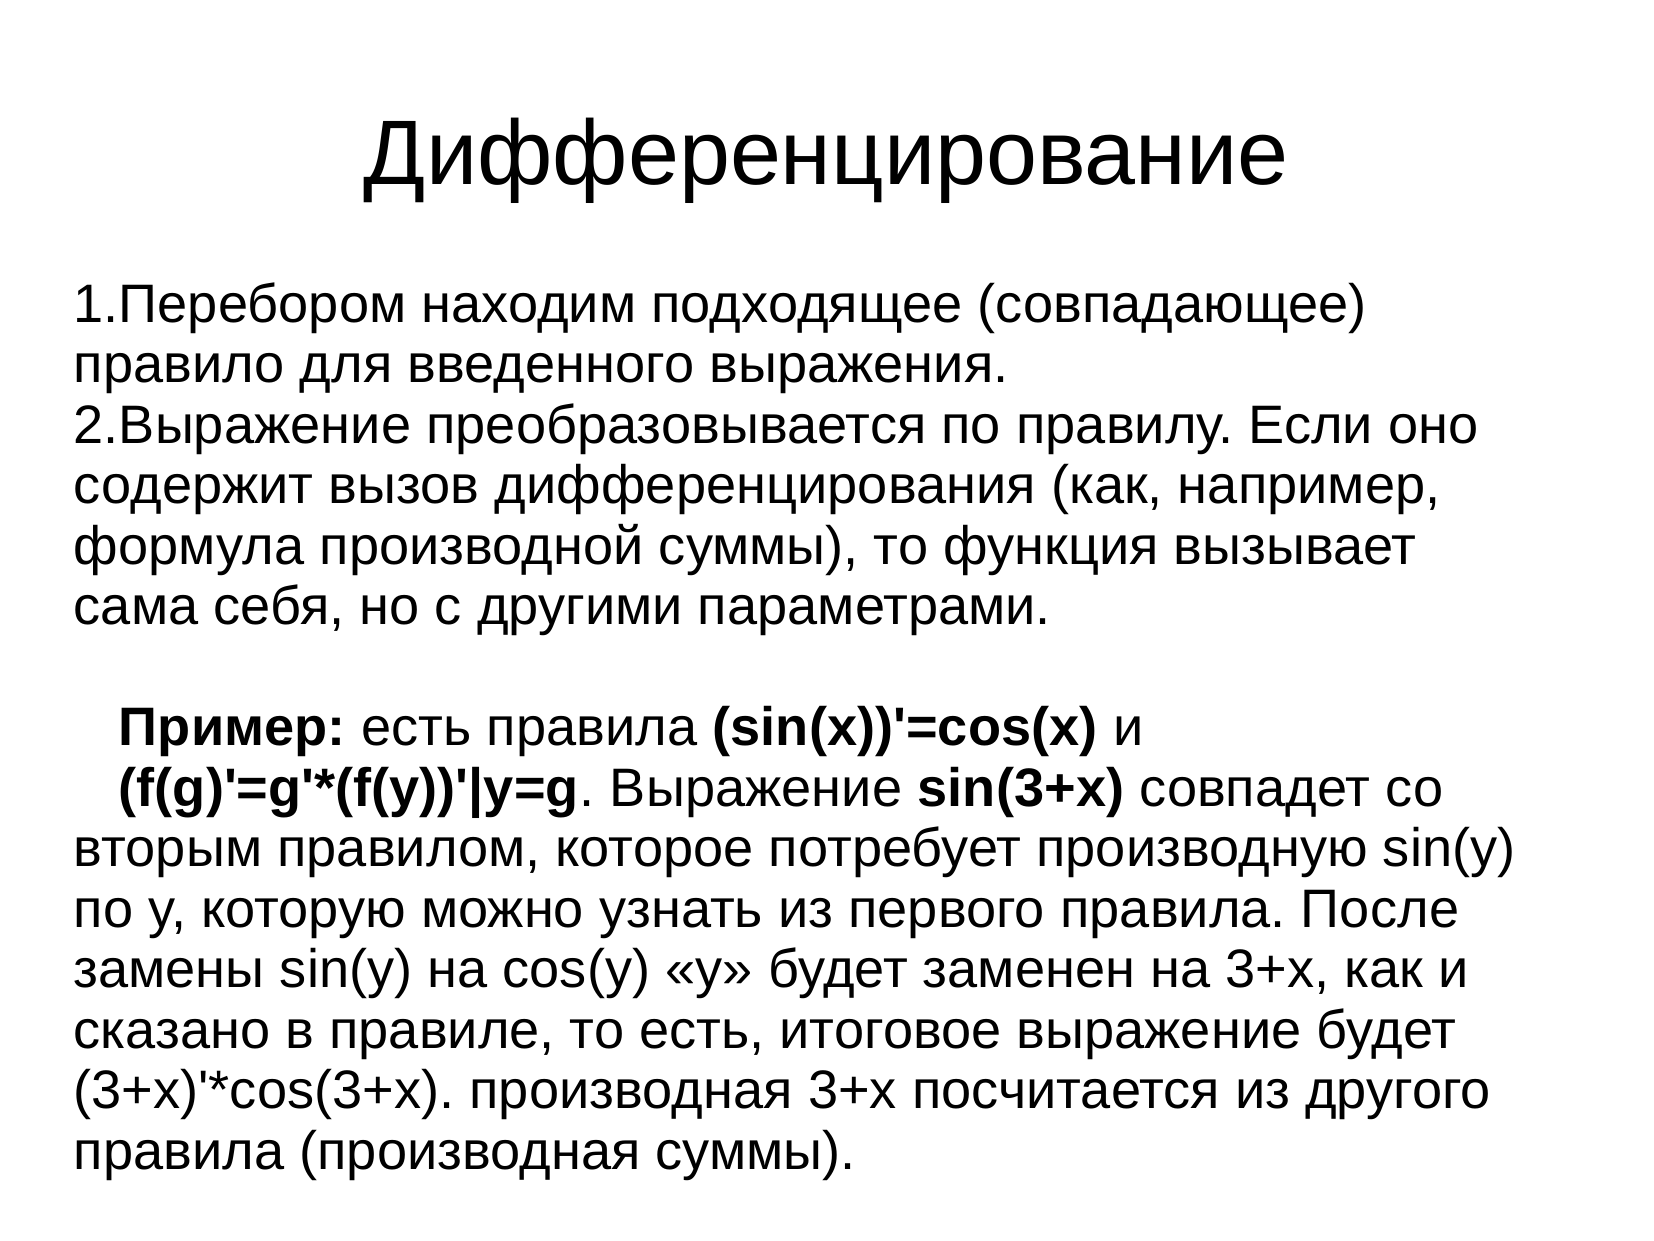

# Дифференцирование
Перебором находим подходящее (совпадающее) правило для введенного выражения.
Выражение преобразовывается по правилу. Если оно содержит вызов дифференцирования (как, например, формула производной суммы), то функция вызывает сама себя, но с другими параметрами.
Пример: есть правила (sin(x))'=cos(x) и
(f(g)'=g'*(f(y))'|y=g. Выражение sin(3+x) совпадет со вторым правилом, которое потребует производную sin(y) по y, которую можно узнать из первого правила. После замены sin(y) на cos(y) «y» будет заменен на 3+x, как и сказано в правиле, то есть, итоговое выражение будет (3+x)'*cos(3+x). производная 3+x посчитается из другого правила (производная суммы).